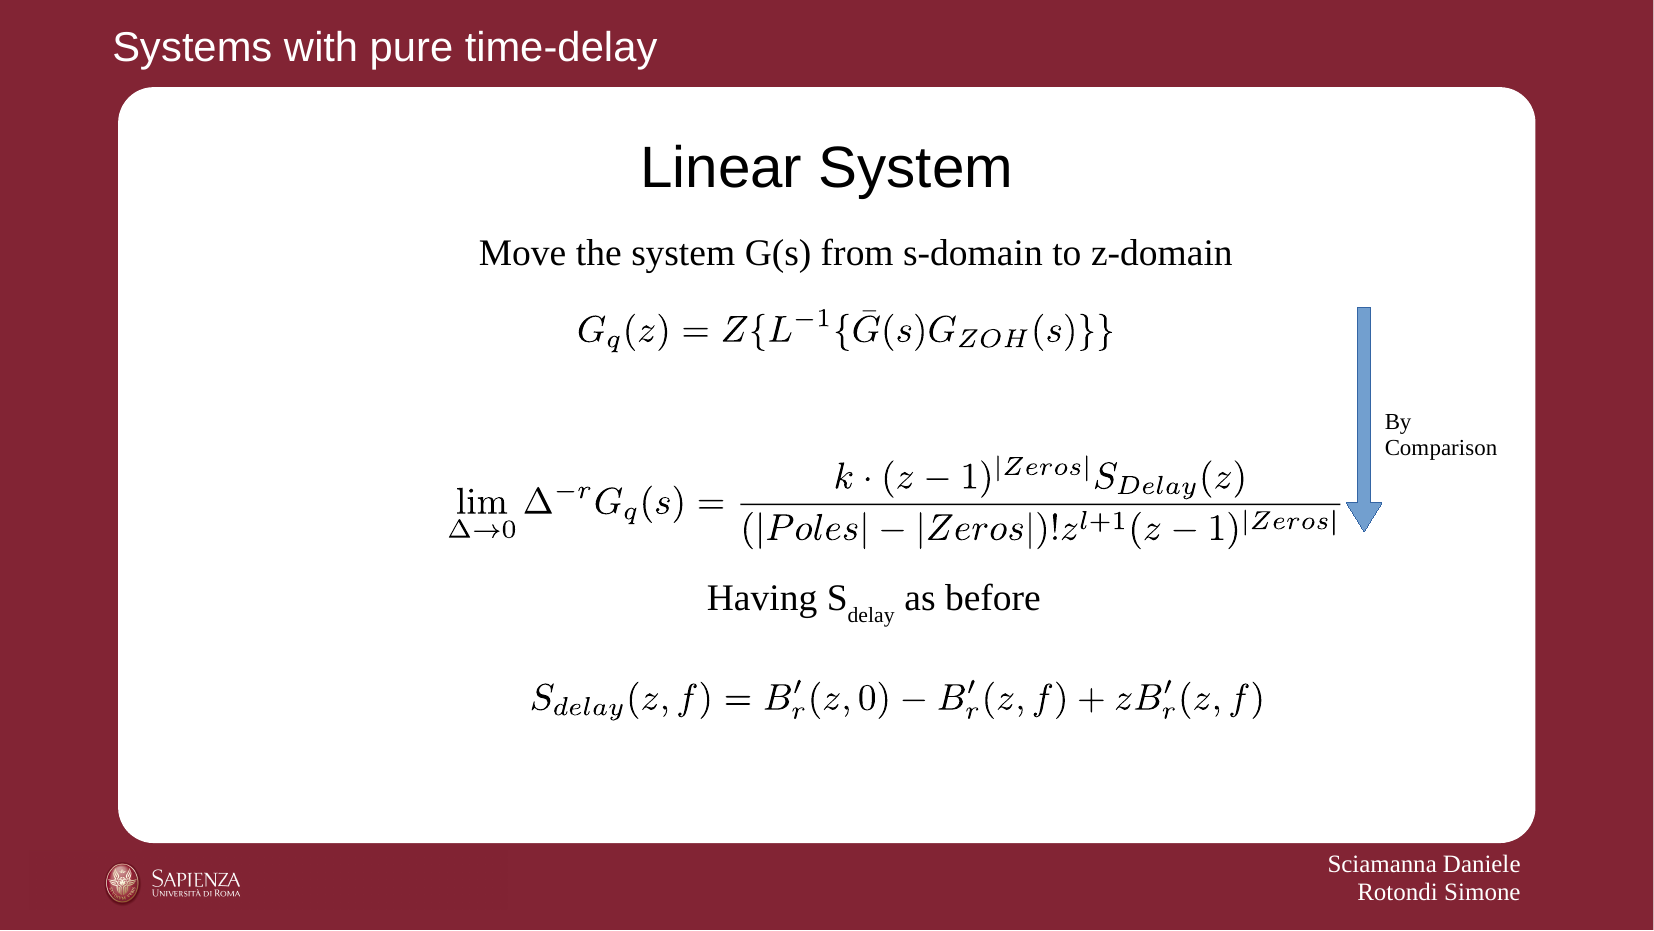

Systems with pure time-delay
# Linear System
Move the system G(s) from s-domain to z-domain
By Comparison
Having Sdelay as before
Sciamanna Daniele
Rotondi Simone